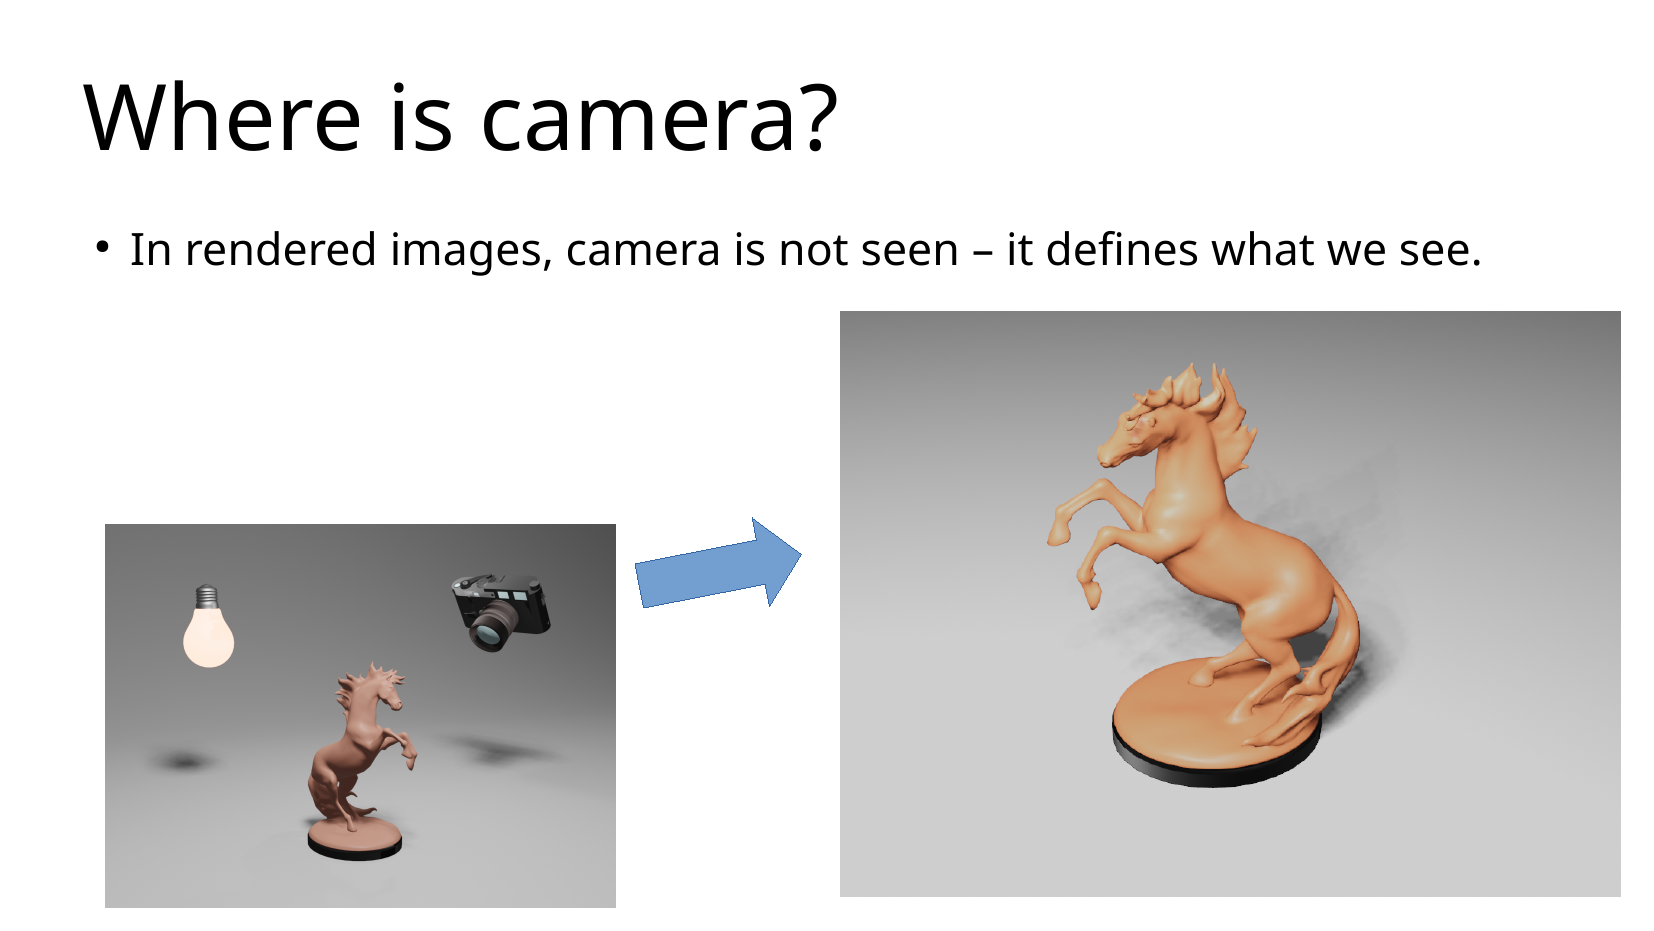

# Where is camera?
In rendered images, camera is not seen – it defines what we see.
5